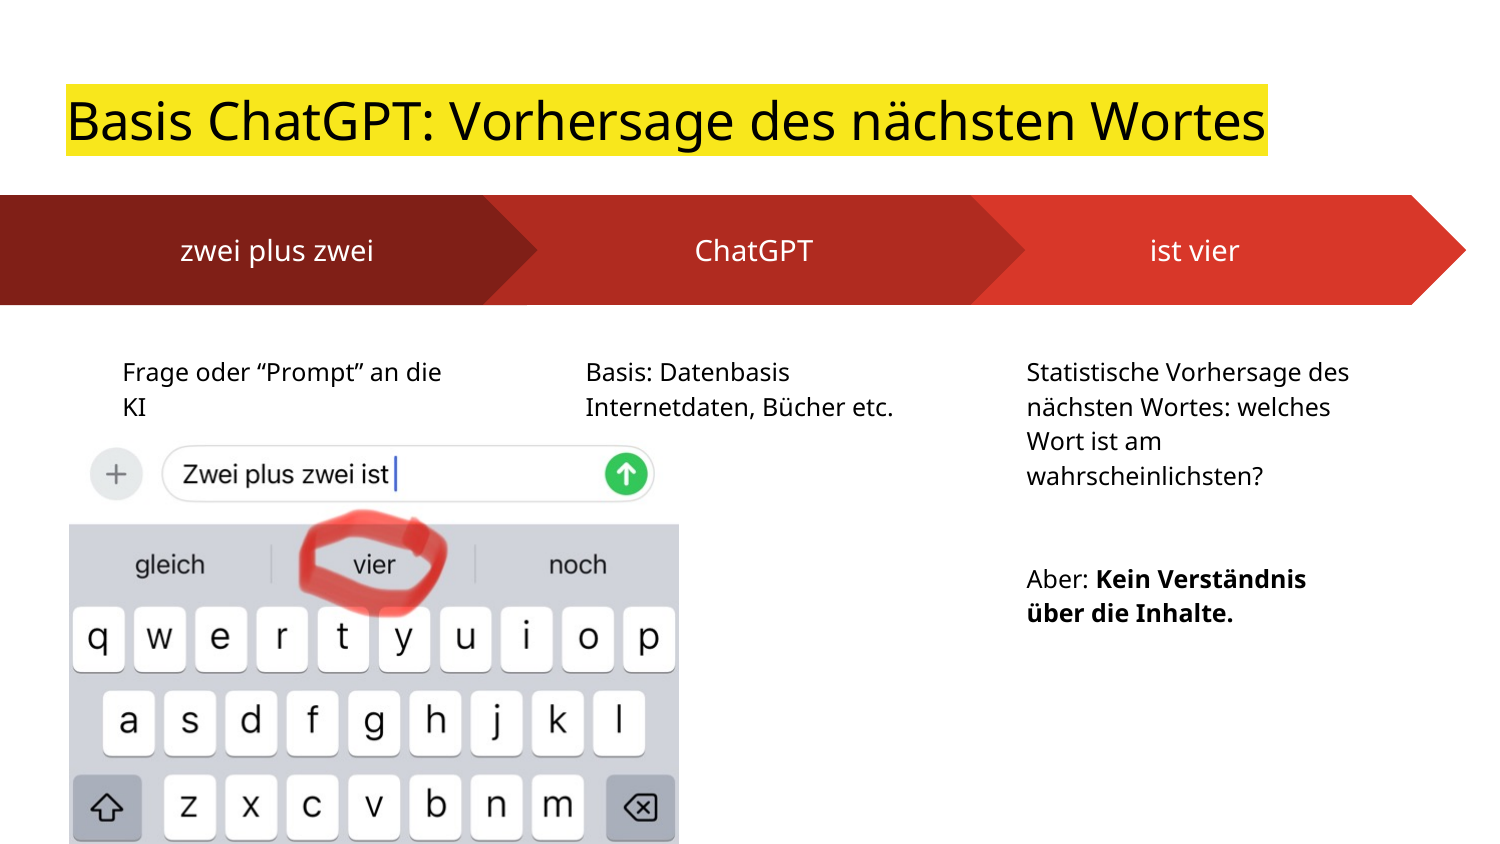

# Basis ChatGPT: Vorhersage des nächsten Wortes
ChatGPT
Basis: Datenbasis Internetdaten, Bücher etc.
ist vier
Statistische Vorhersage des nächsten Wortes: welches Wort ist am wahrscheinlichsten?
Aber: Kein Verständnis über die Inhalte.
zwei plus zwei
Frage oder “Prompt” an die KI